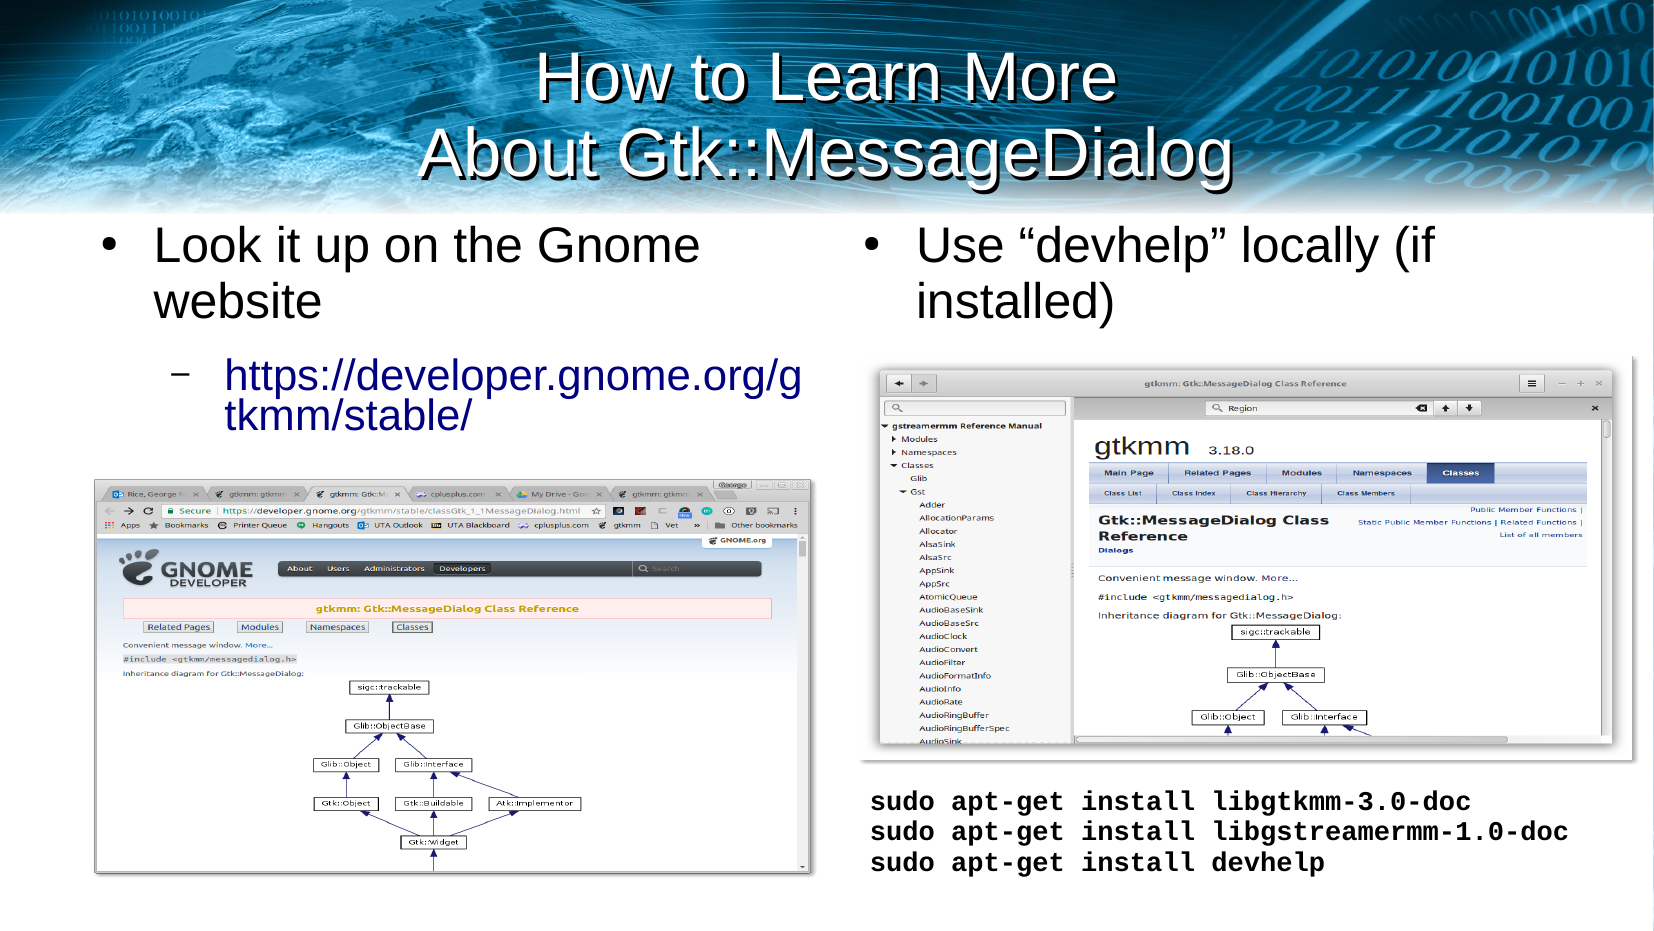

# How to Learn More About Gtk::MessageDialog
Look it up on the Gnome website
https://developer.gnome.org/gtkmm/stable/
Use “devhelp” locally (if installed)
sudo apt-get install libgtkmm-3.0-doc
sudo apt-get install libgstreamermm-1.0-doc
sudo apt-get install devhelp